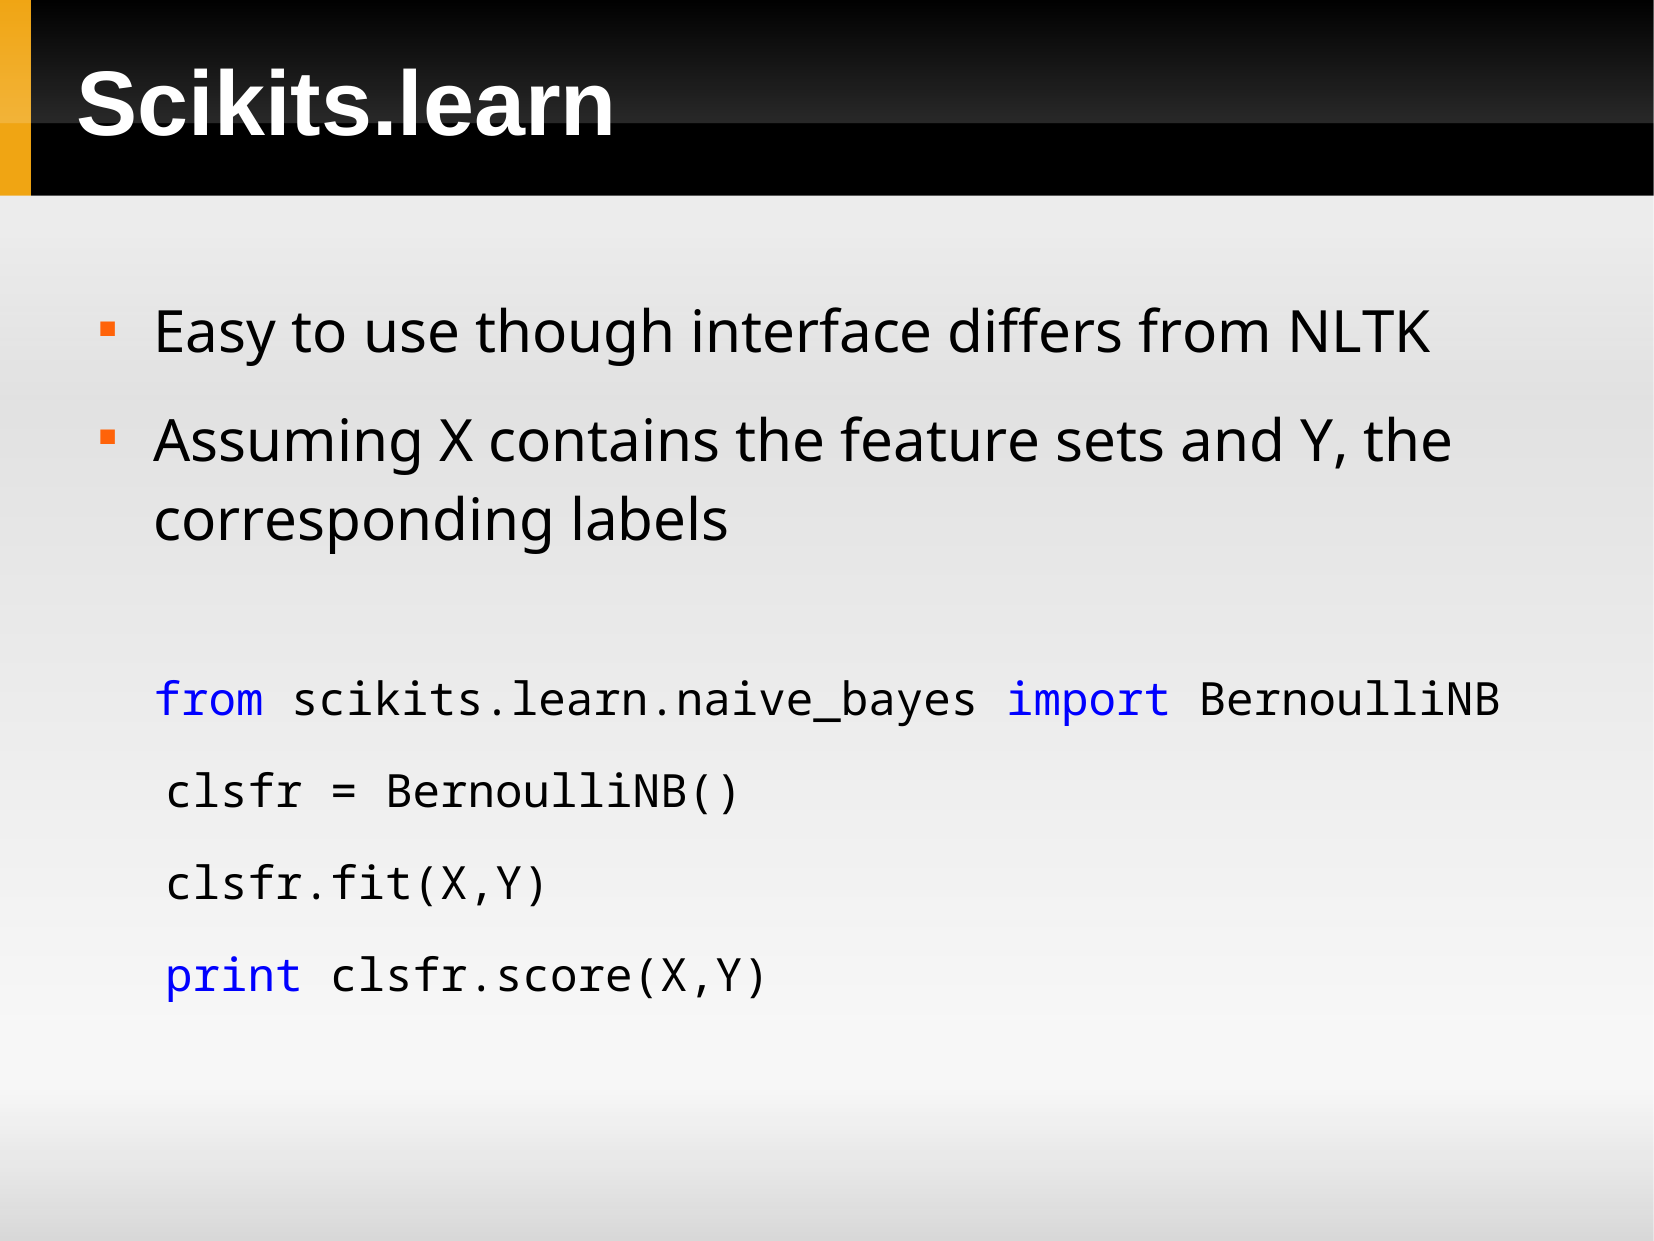

# Scikits.learn
Easy to use though interface differs from NLTK
Assuming X contains the feature sets and Y, the corresponding labels
from scikits.learn.naive_bayes import BernoulliNB
 clsfr = BernoulliNB()
 clsfr.fit(X,Y)
 print clsfr.score(X,Y)